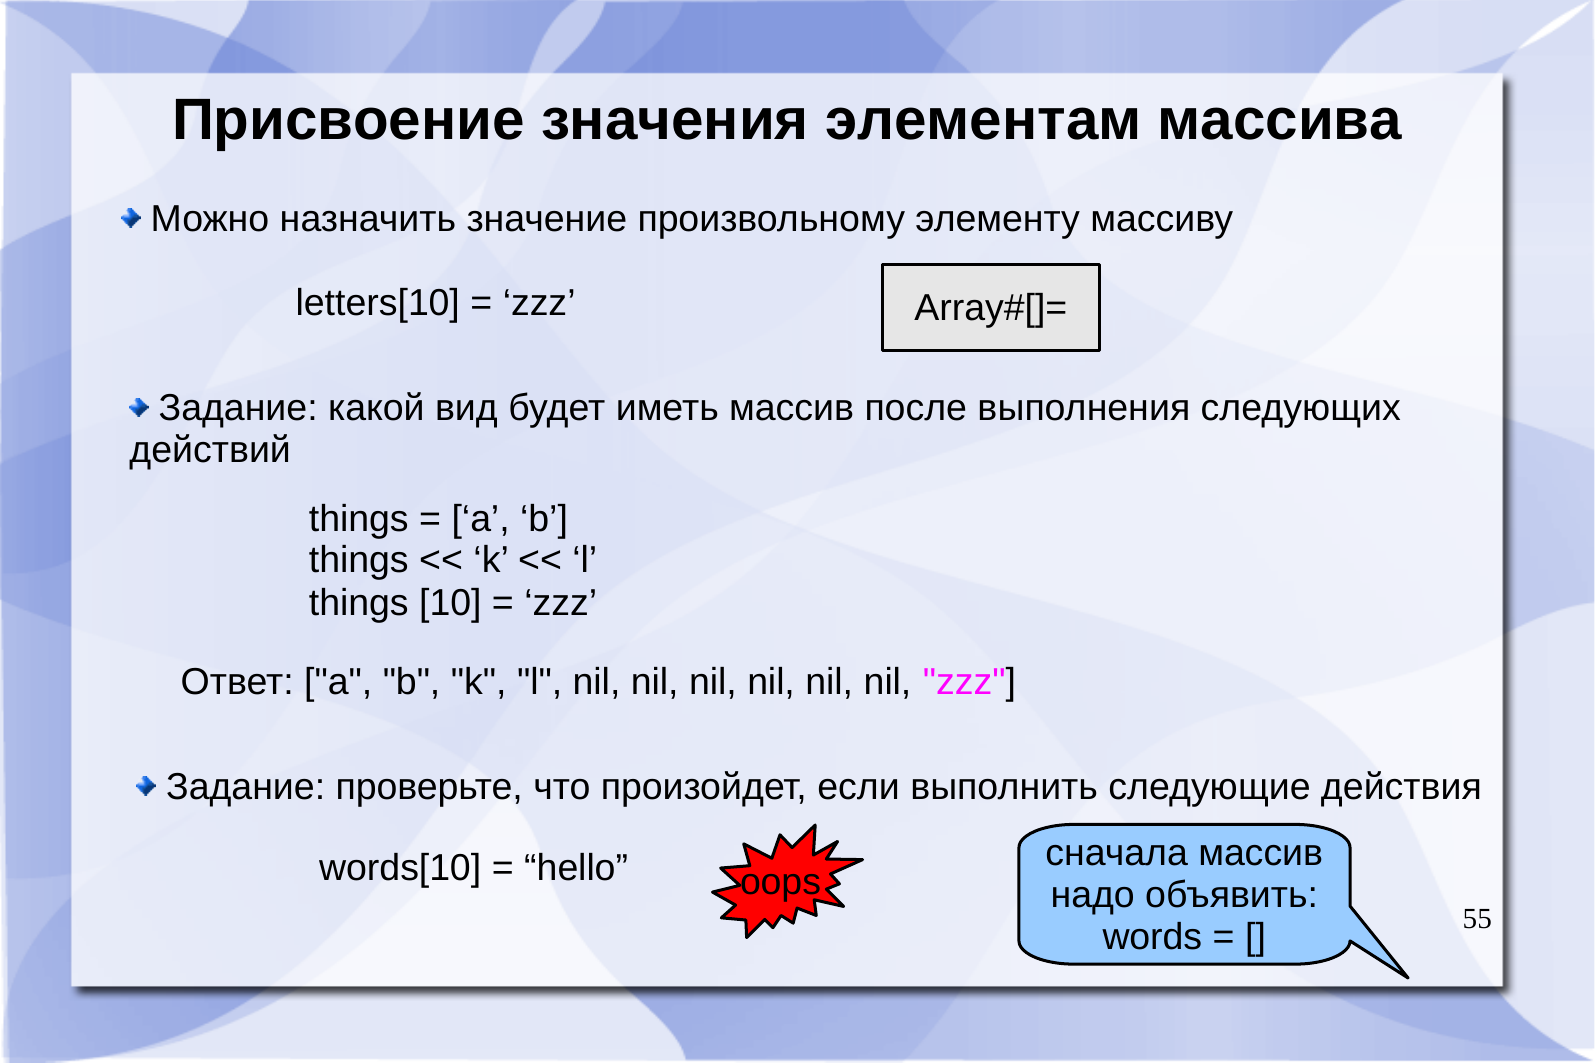

# Присвоение значения элементам массива
 Можно назначить значение произвольному элементу массиву
Array#[]=
letters[10] = ‘zzz’
 Задание: какой вид будет иметь массив после выполнения следующих действий
things = [‘a’, ‘b’]
things << ‘k’ << ‘l’
things [10] = ‘zzz’
Ответ: ["a", "b", "k", "l", nil, nil, nil, nil, nil, nil, "zzz"]
 Задание: проверьте, что произойдет, если выполнить следующие действия
words[10] = “hello”
сначала массив
надо объявить:
words = []
oops
55